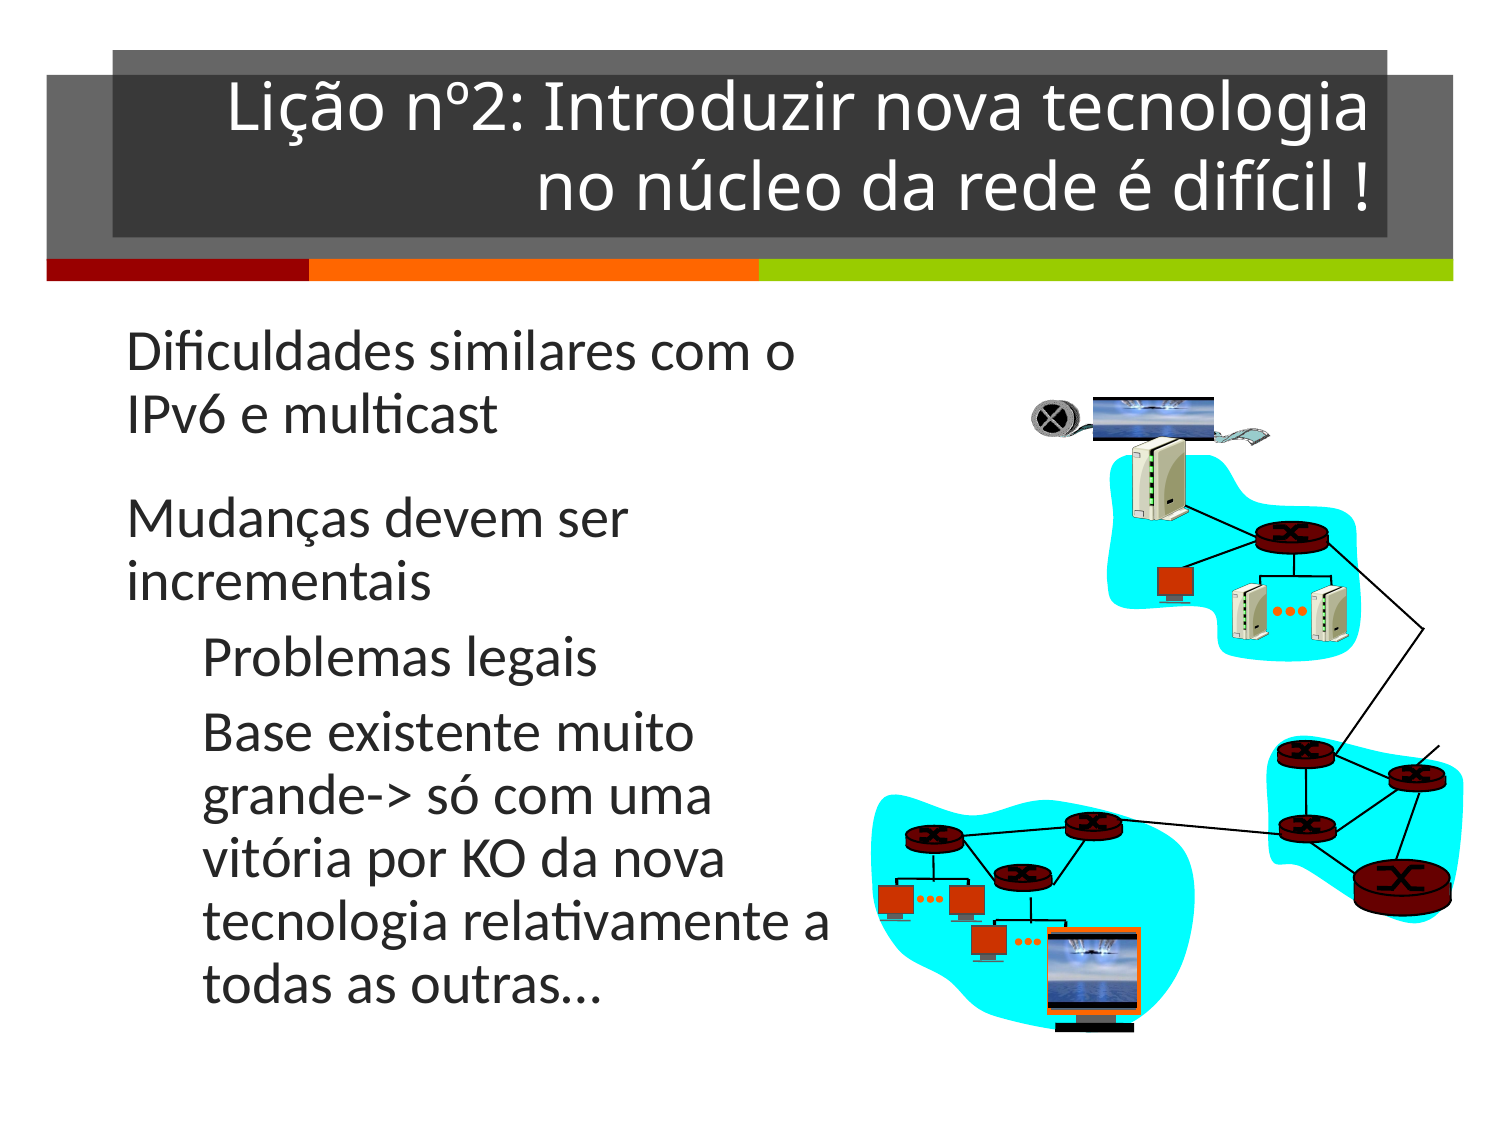

# Lição nº2: Introduzir nova tecnologia no núcleo da rede é difícil !
Dificuldades similares com o IPv6 e multicast
Mudanças devem ser incrementais
Problemas legais
Base existente muito grande-> só com uma vitória por KO da nova tecnologia relativamente a todas as outras…